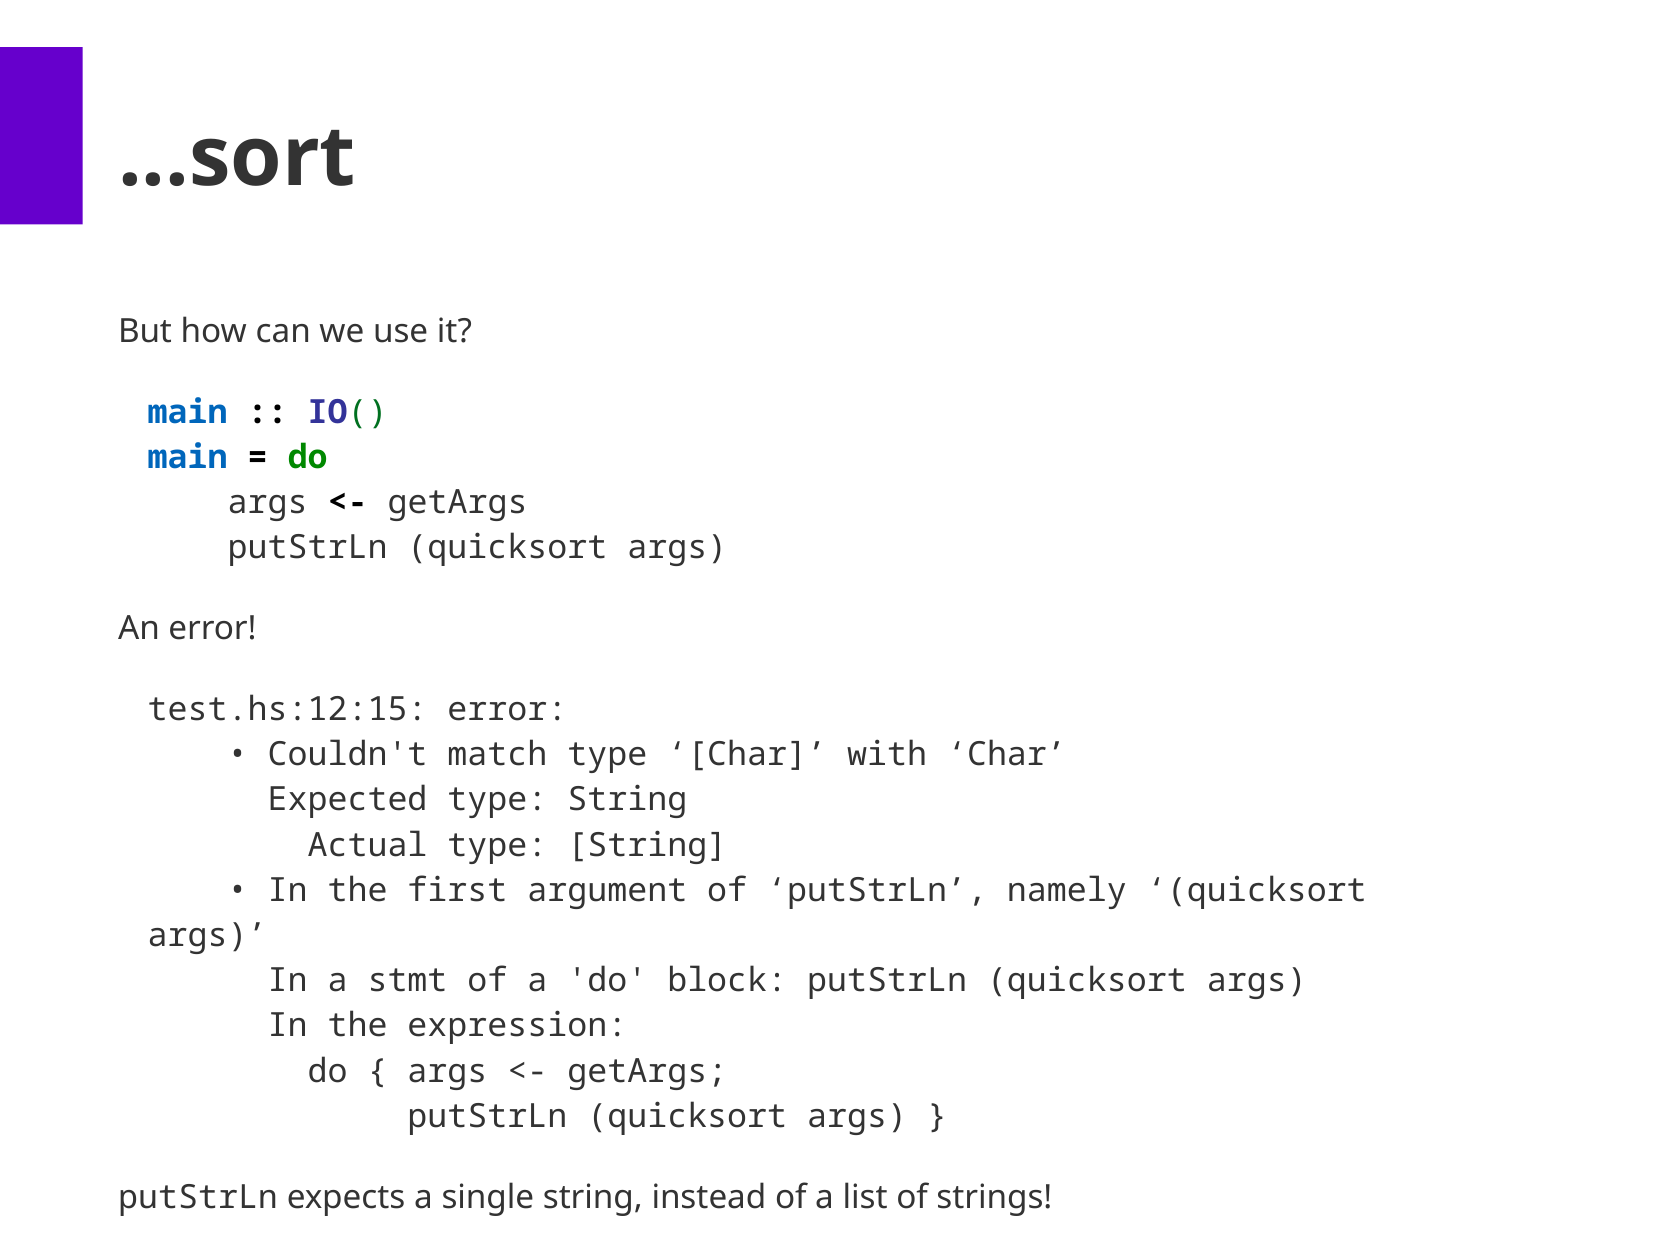

# ...sort
But how can we use it?
main :: IO()
main = do
 args <- getArgs
 putStrLn (quicksort args)
An error!
test.hs:12:15: error:
 • Couldn't match type ‘[Char]’ with ‘Char’
 Expected type: String
 Actual type: [String]
 • In the first argument of ‘putStrLn’, namely ‘(quicksort args)’
 In a stmt of a 'do' block: putStrLn (quicksort args)
 In the expression:
 do { args <- getArgs;
 putStrLn (quicksort args) }
putStrLn expects a single string, instead of a list of strings!